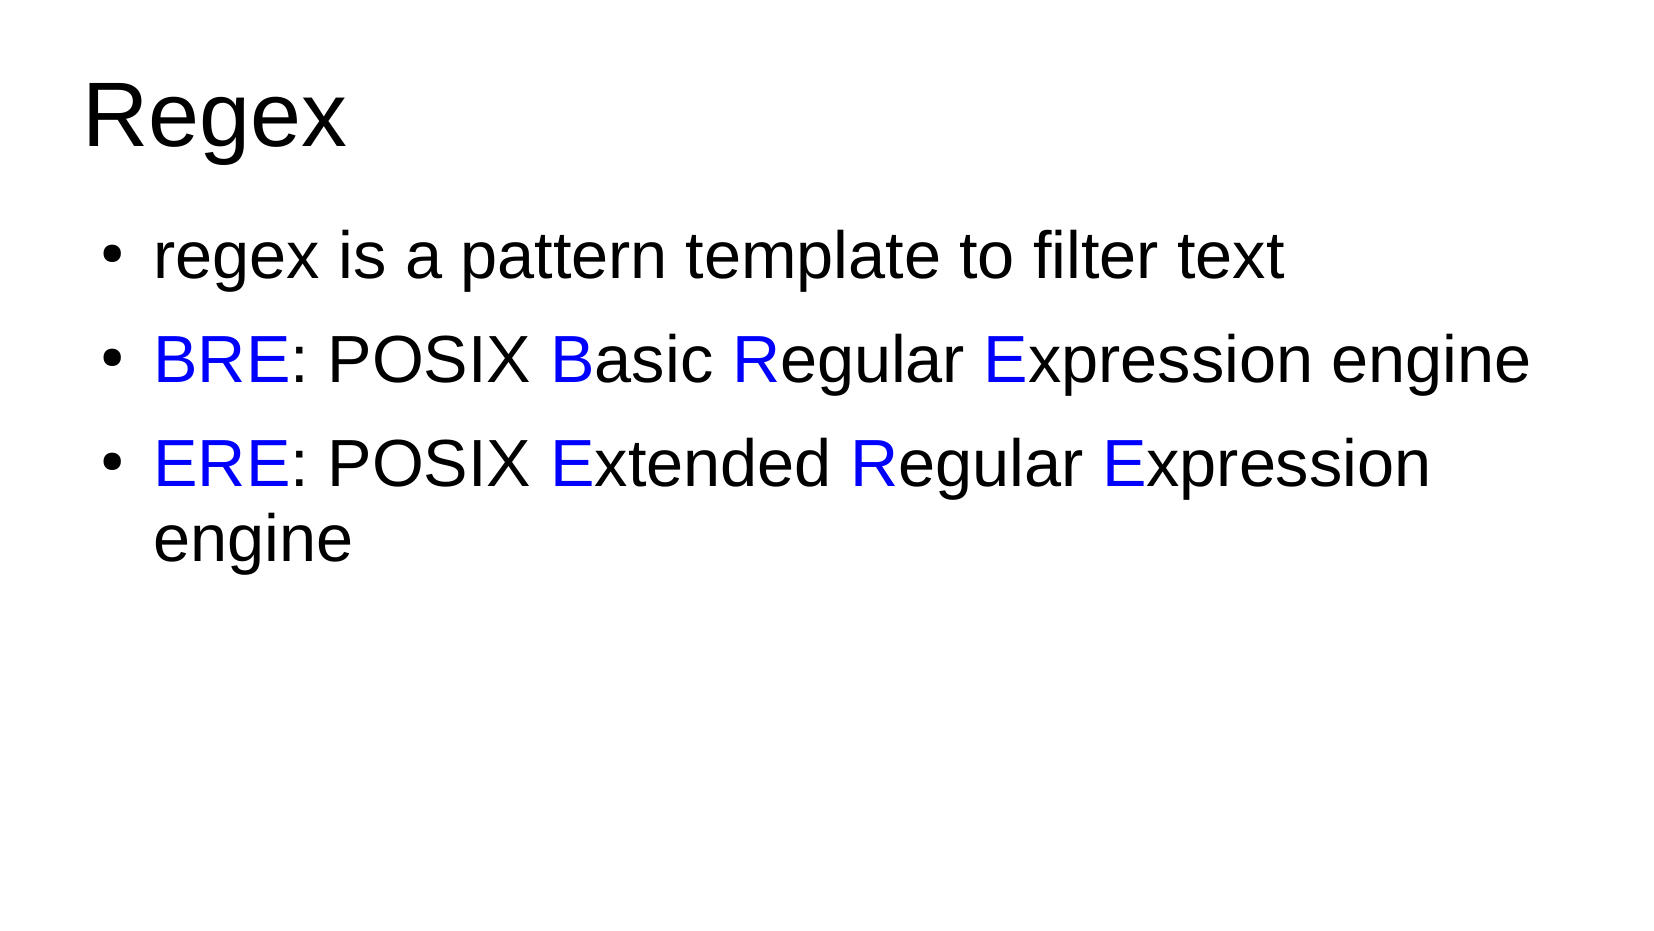

# Regex
regex is a pattern template to filter text
BRE: POSIX Basic Regular Expression engine
ERE: POSIX Extended Regular Expression engine